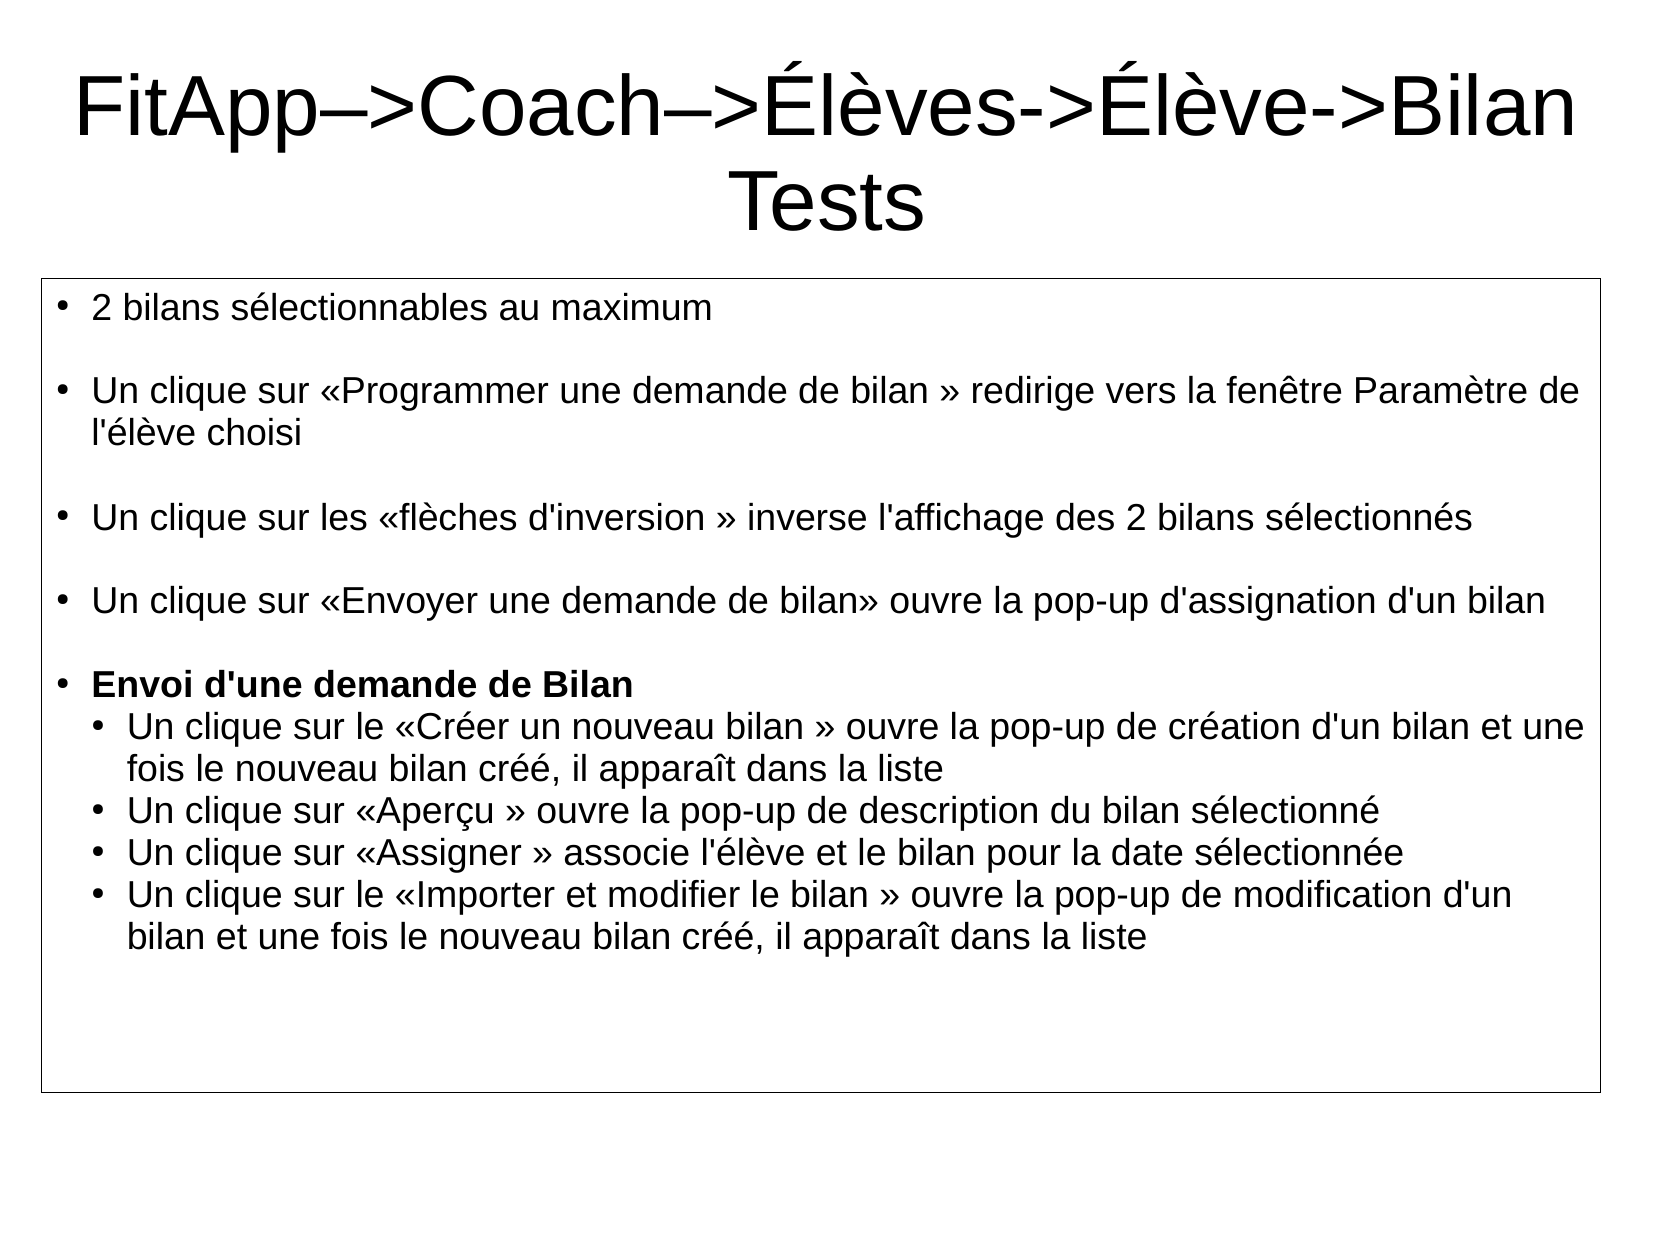

# FitApp–>Coach–>Élèves->Élève->Bilan Tests
2 bilans sélectionnables au maximum
Un clique sur «Programmer une demande de bilan » redirige vers la fenêtre Paramètre de l'élève choisi
Un clique sur les «flèches d'inversion » inverse l'affichage des 2 bilans sélectionnés
Un clique sur «Envoyer une demande de bilan» ouvre la pop-up d'assignation d'un bilan
Envoi d'une demande de Bilan
Un clique sur le «Créer un nouveau bilan » ouvre la pop-up de création d'un bilan et une fois le nouveau bilan créé, il apparaît dans la liste
Un clique sur «Aperçu » ouvre la pop-up de description du bilan sélectionné
Un clique sur «Assigner » associe l'élève et le bilan pour la date sélectionnée
Un clique sur le «Importer et modifier le bilan » ouvre la pop-up de modification d'un bilan et une fois le nouveau bilan créé, il apparaît dans la liste